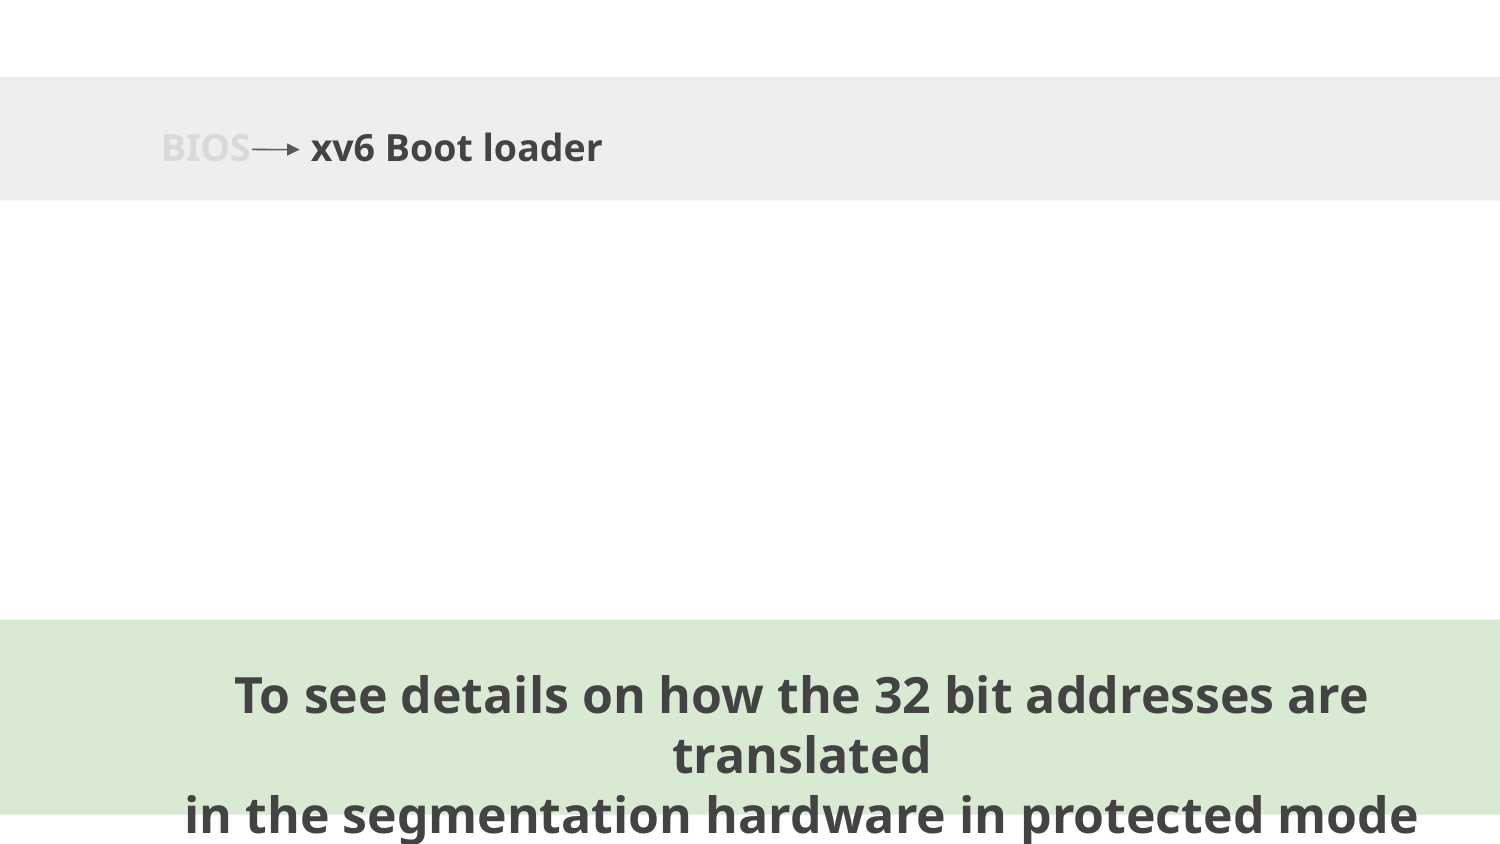

BIOS	xv6 Boot loader
2 source source file
m.
To see details on how the 32 bit addresses are translated
in the segmentation hardware in protected mode look here.